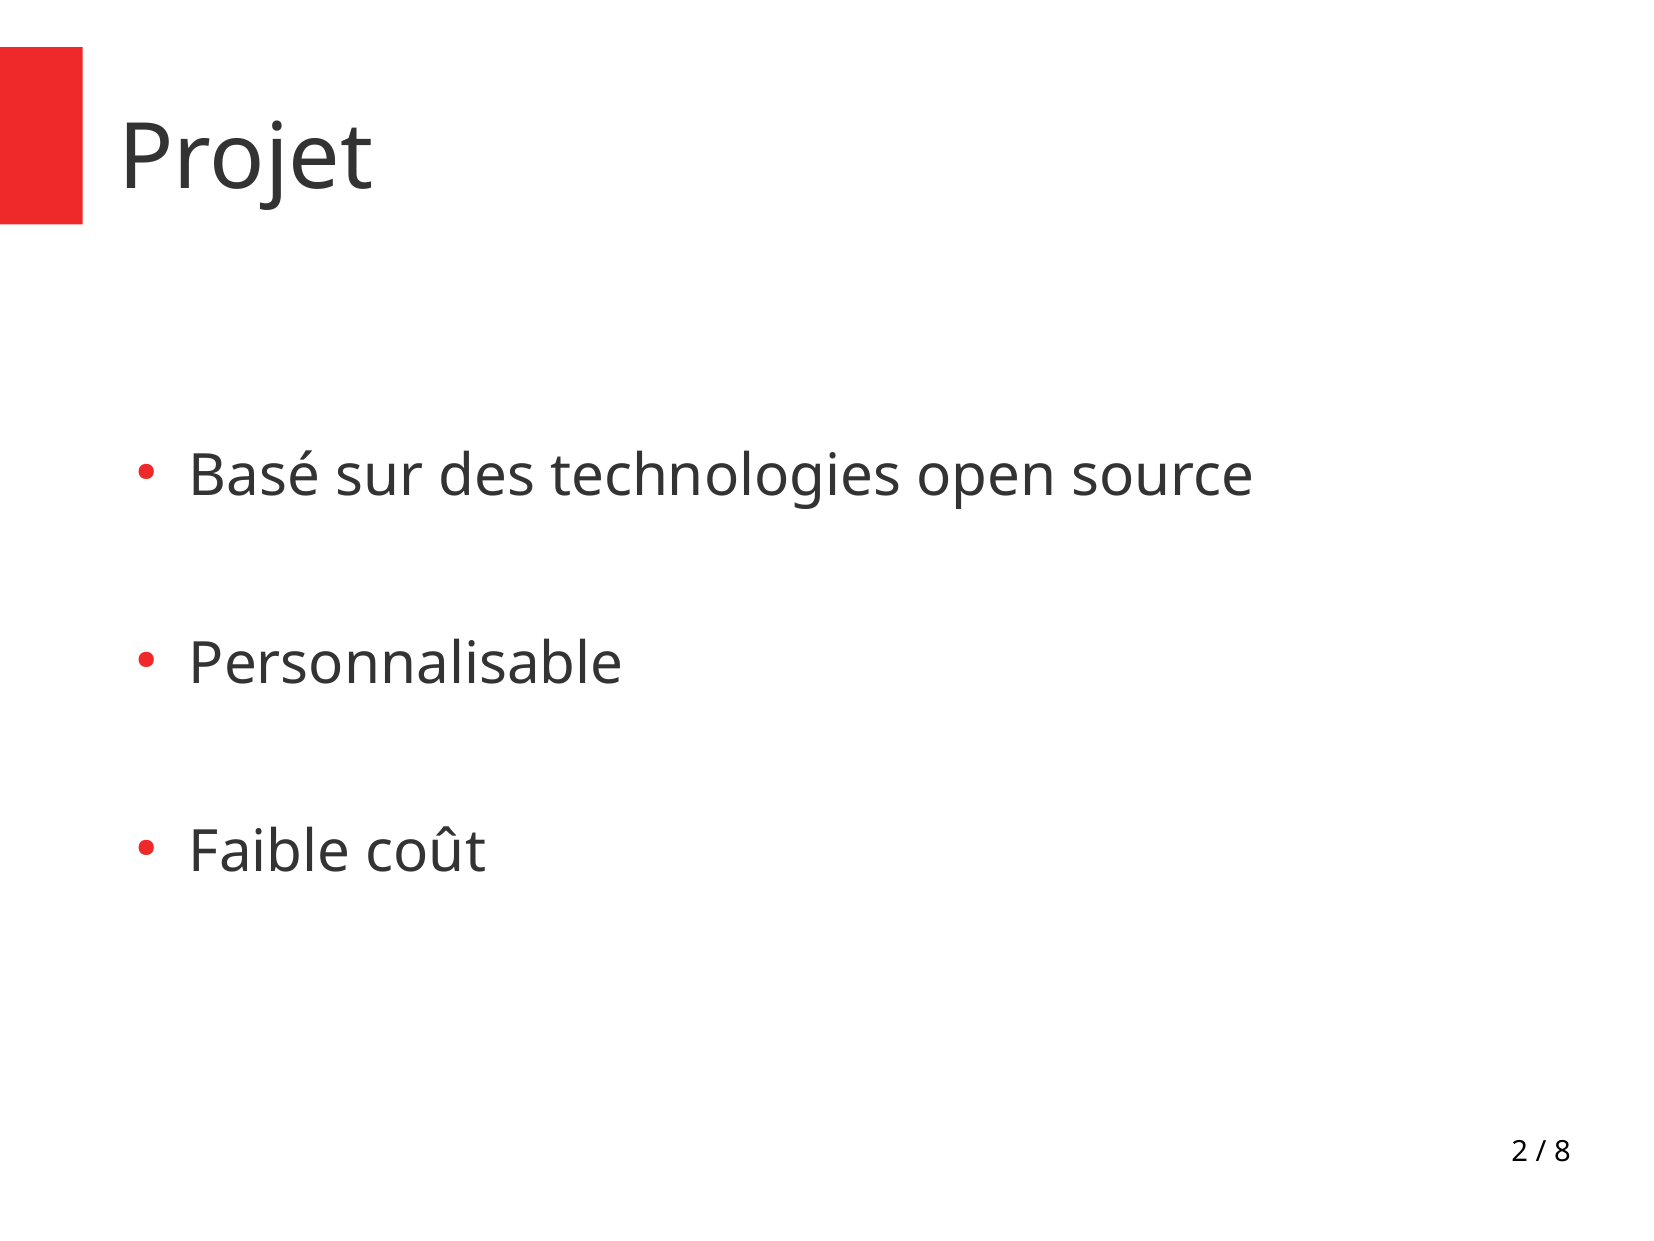

# Projet
Basé sur des technologies open source
Personnalisable
Faible coût
2